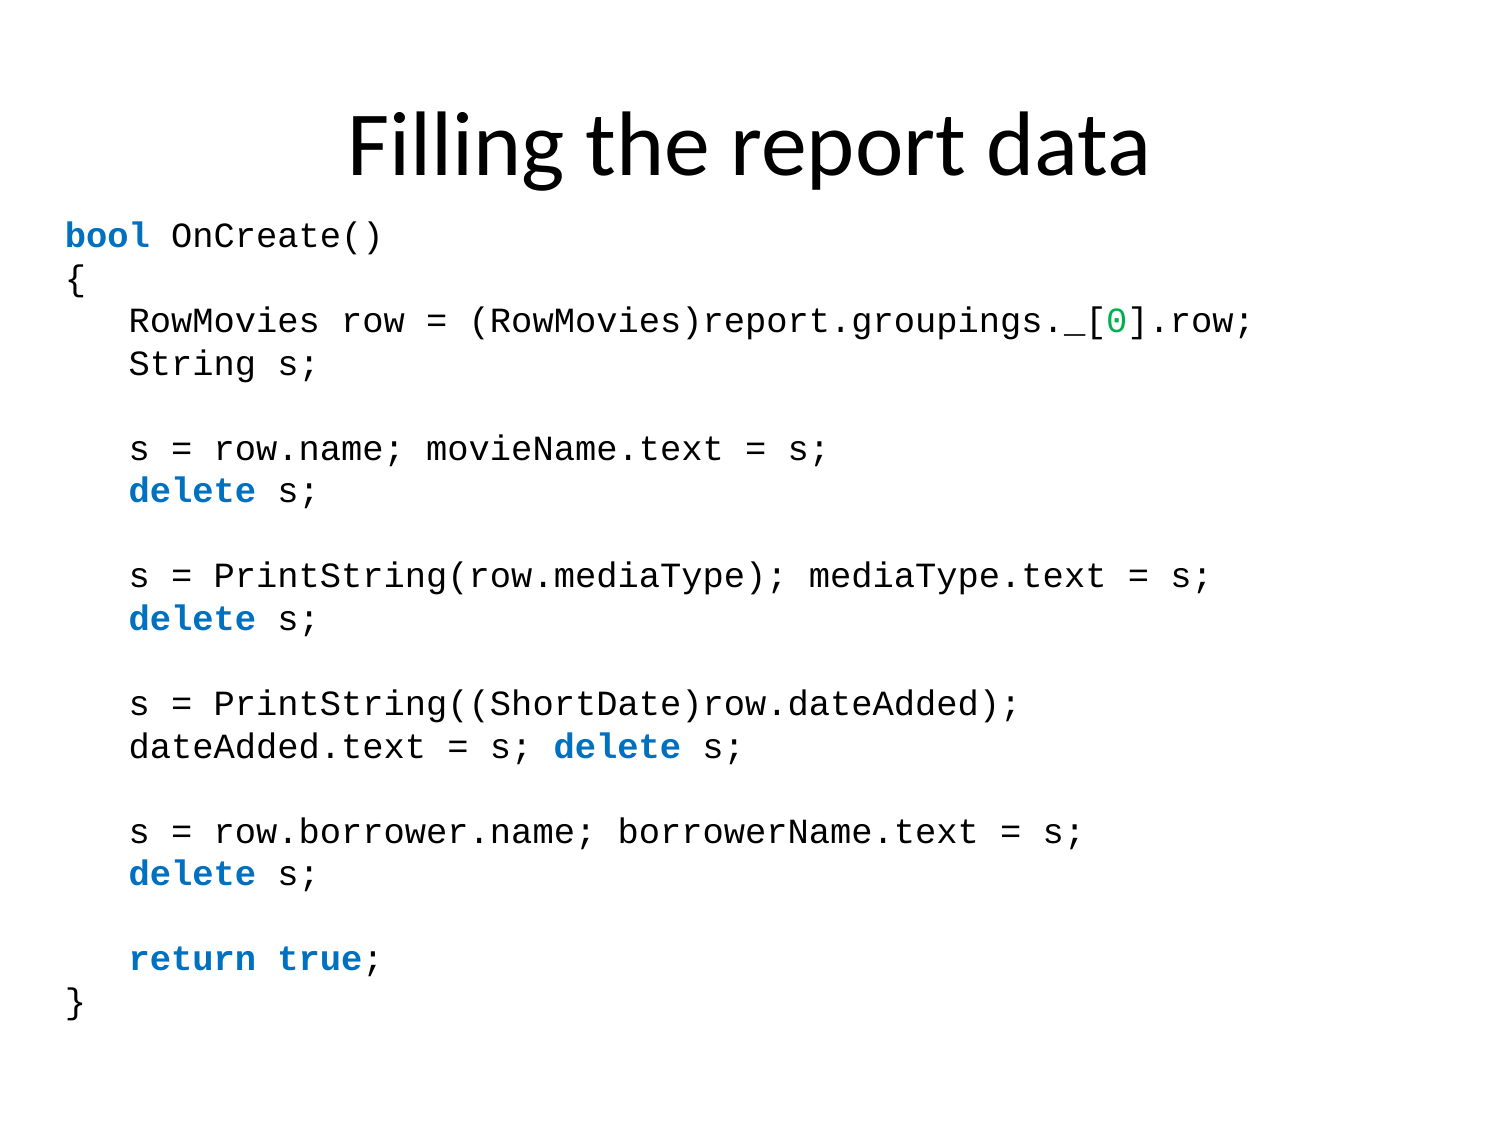

# Filling the report data
bool OnCreate()
{
 RowMovies row = (RowMovies)report.groupings._[0].row;
 String s;
 s = row.name; movieName.text = s;
 delete s;
 s = PrintString(row.mediaType); mediaType.text = s;
 delete s;
 s = PrintString((ShortDate)row.dateAdded);
 dateAdded.text = s; delete s;
 s = row.borrower.name; borrowerName.text = s;
 delete s;
 return true;
}